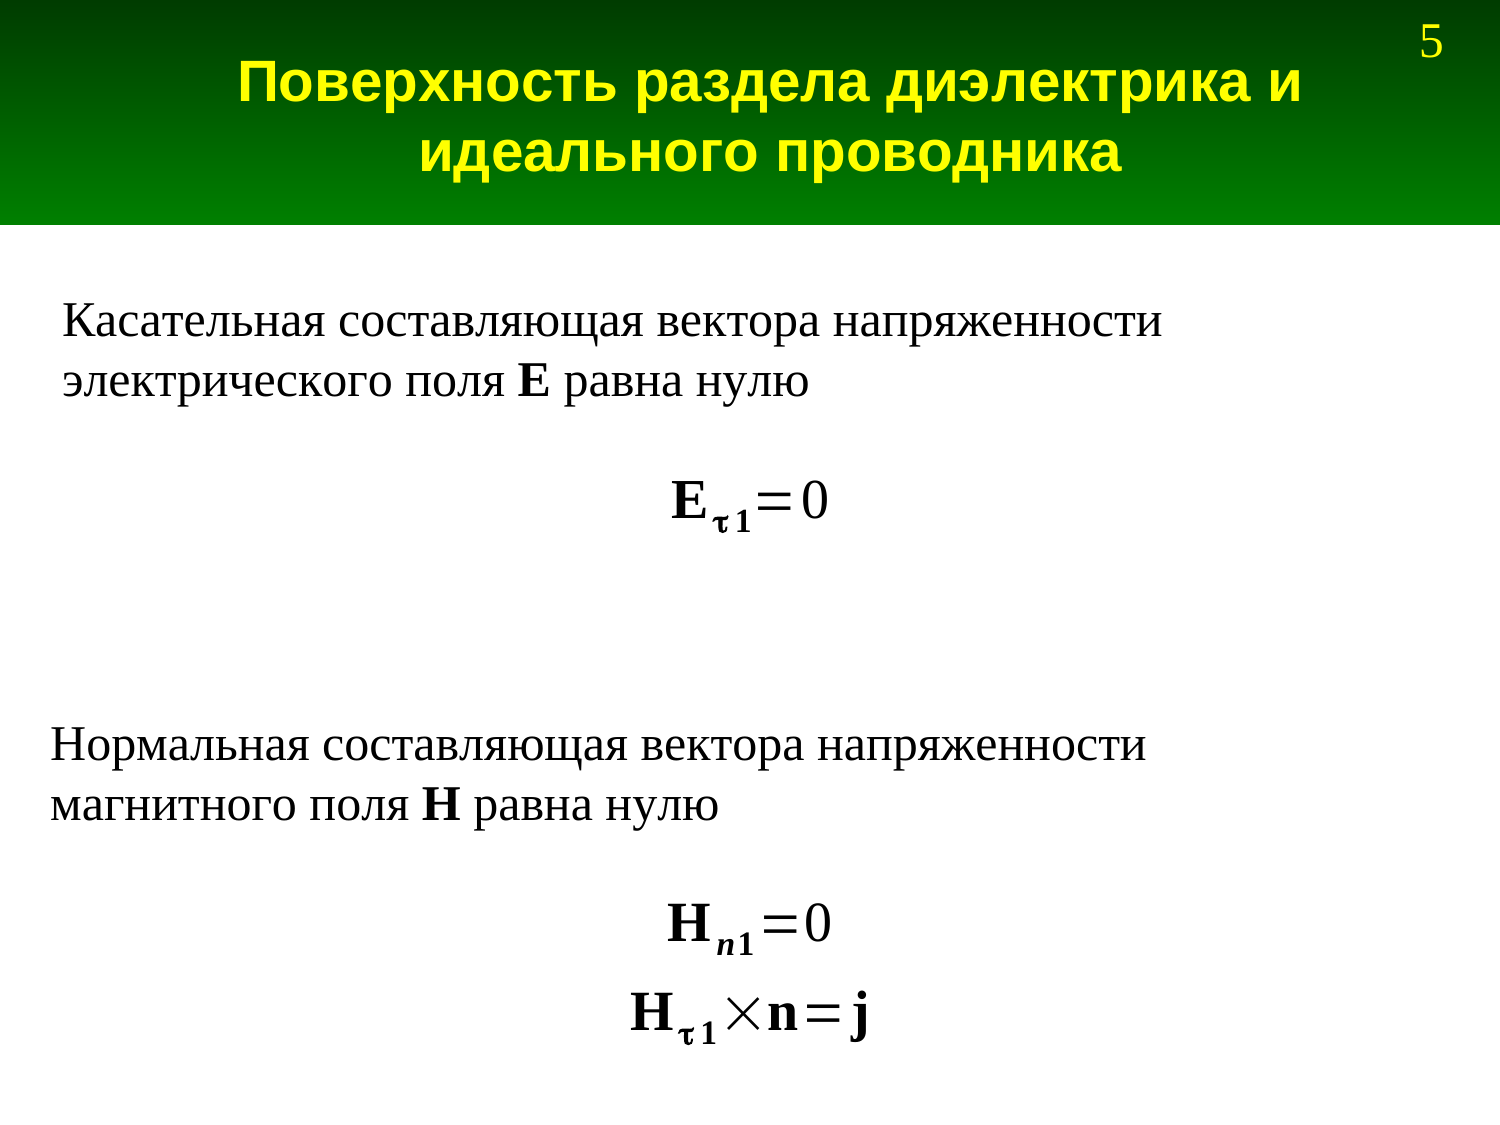

# Поверхность раздела диэлектрика и идеального проводника
Касательная составляющая вектора напряженности электрического поля E равна нулю
Нормальная составляющая вектора напряженности магнитного поля H равна нулю